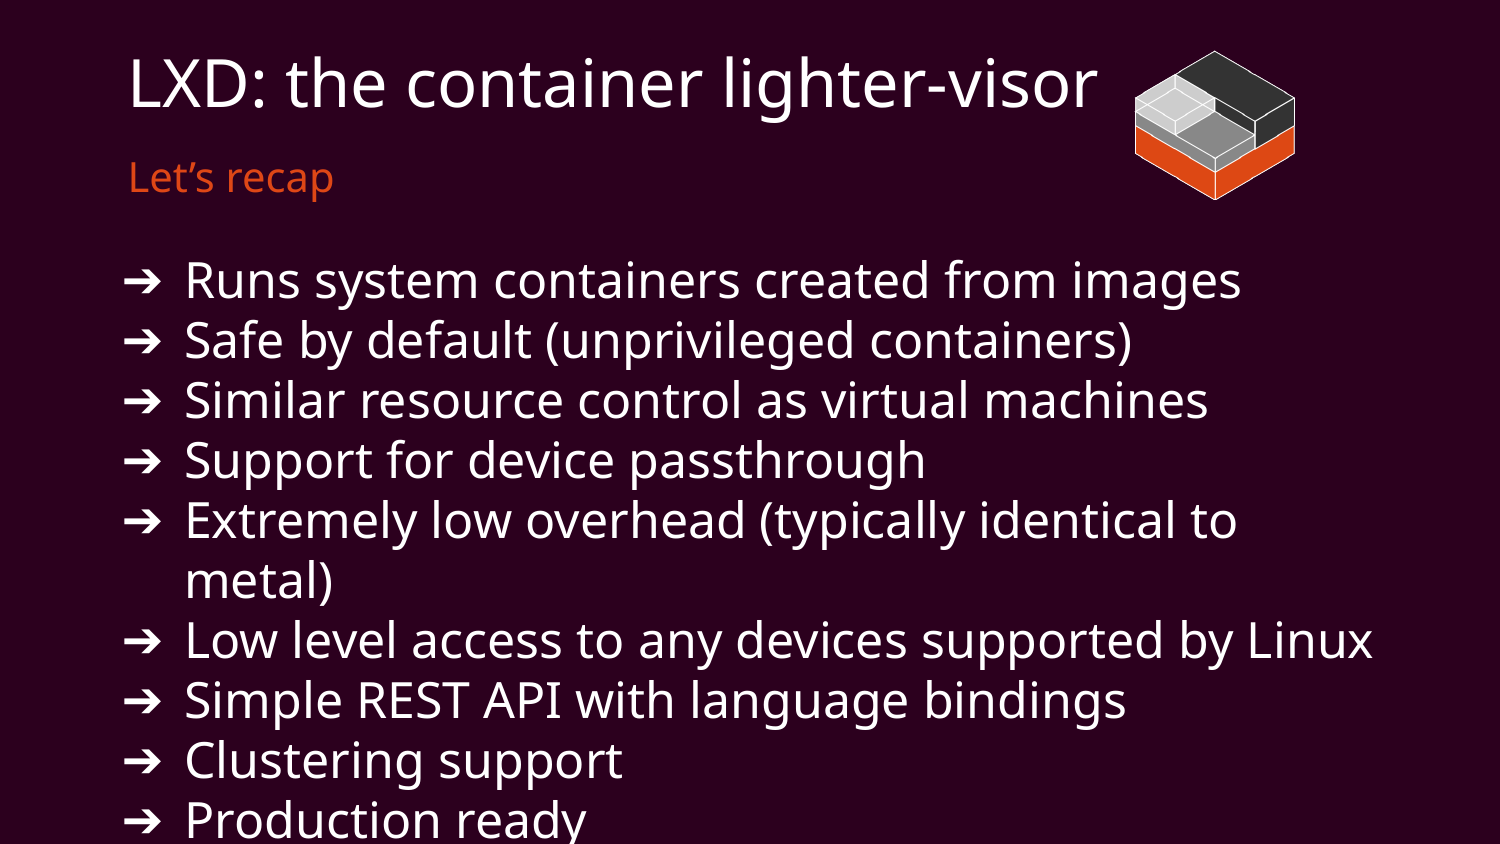

# LXD: the container lighter-visor
Let’s recap
Runs system containers created from images
Safe by default (unprivileged containers)
Similar resource control as virtual machines
Support for device passthrough
Extremely low overhead (typically identical to metal)
Low level access to any devices supported by Linux
Simple REST API with language bindings
Clustering support
Production ready